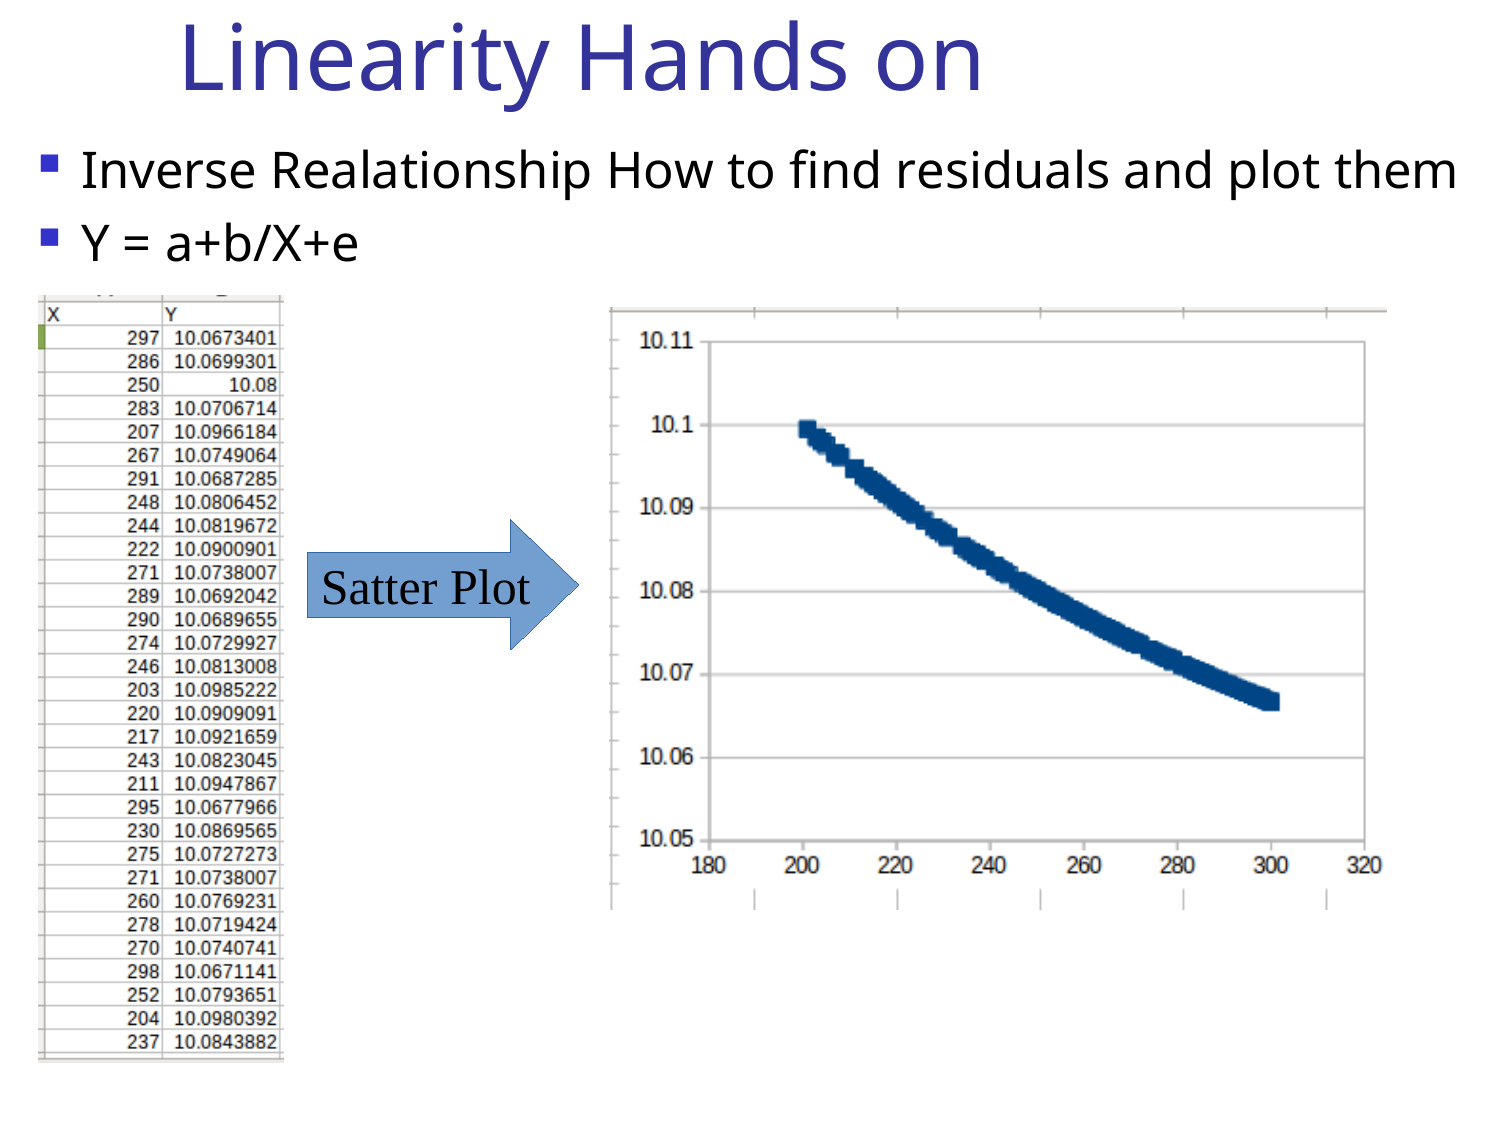

# Linearity Hands on
Inverse Realationship How to find residuals and plot them
Y = a+b/X+e
Satter Plot